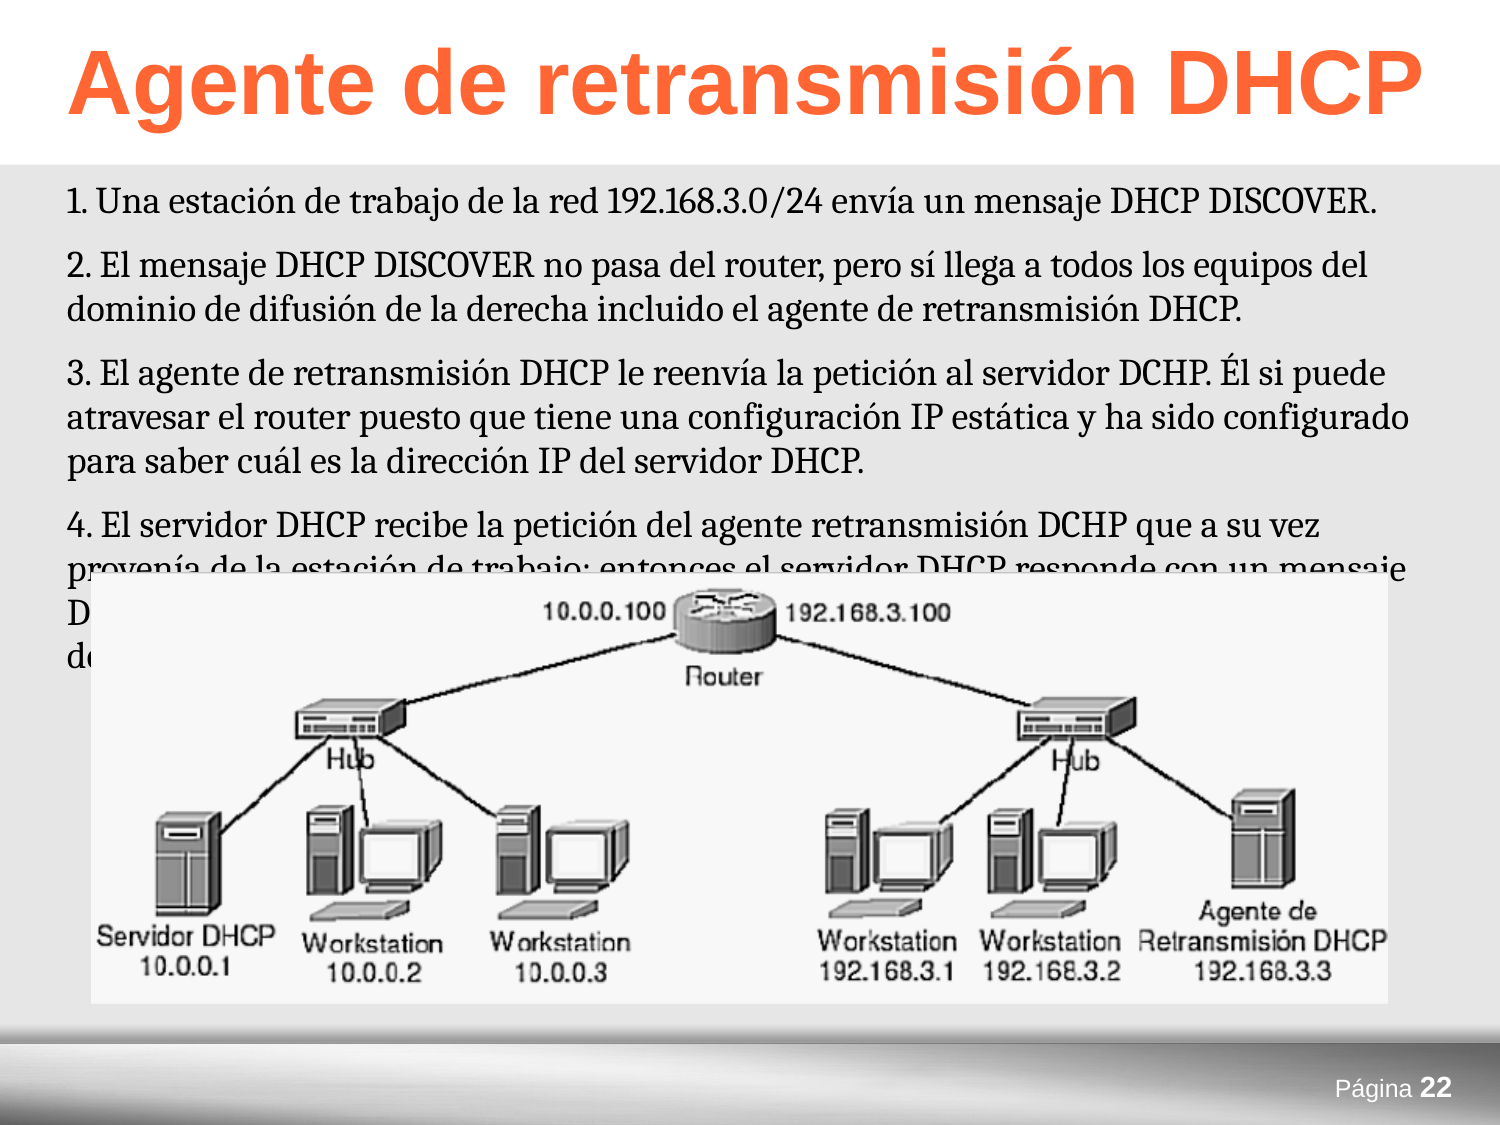

# Agente de retransmisión DHCP
1. Una estación de trabajo de la red 192.168.3.0/24 envía un mensaje DHCP DISCOVER.
2. El mensaje DHCP DISCOVER no pasa del router, pero sí llega a todos los equipos del dominio de difusión de la derecha incluido el agente de retransmisión DHCP.
3. El agente de retransmisión DHCP le reenvía la petición al servidor DCHP. Él si puede atravesar el router puesto que tiene una configuración IP estática y ha sido configurado para saber cuál es la dirección IP del servidor DHCP.
4. El servidor DHCP recibe la petición del agente retransmisión DCHP que a su vez provenía de la estación de trabajo; entonces el servidor DHCP responde con un mensaje DHCP OFFER que envía de vuelta al agente de retransmisión DHCP que a su vez devuelve a la estación de trabajo.